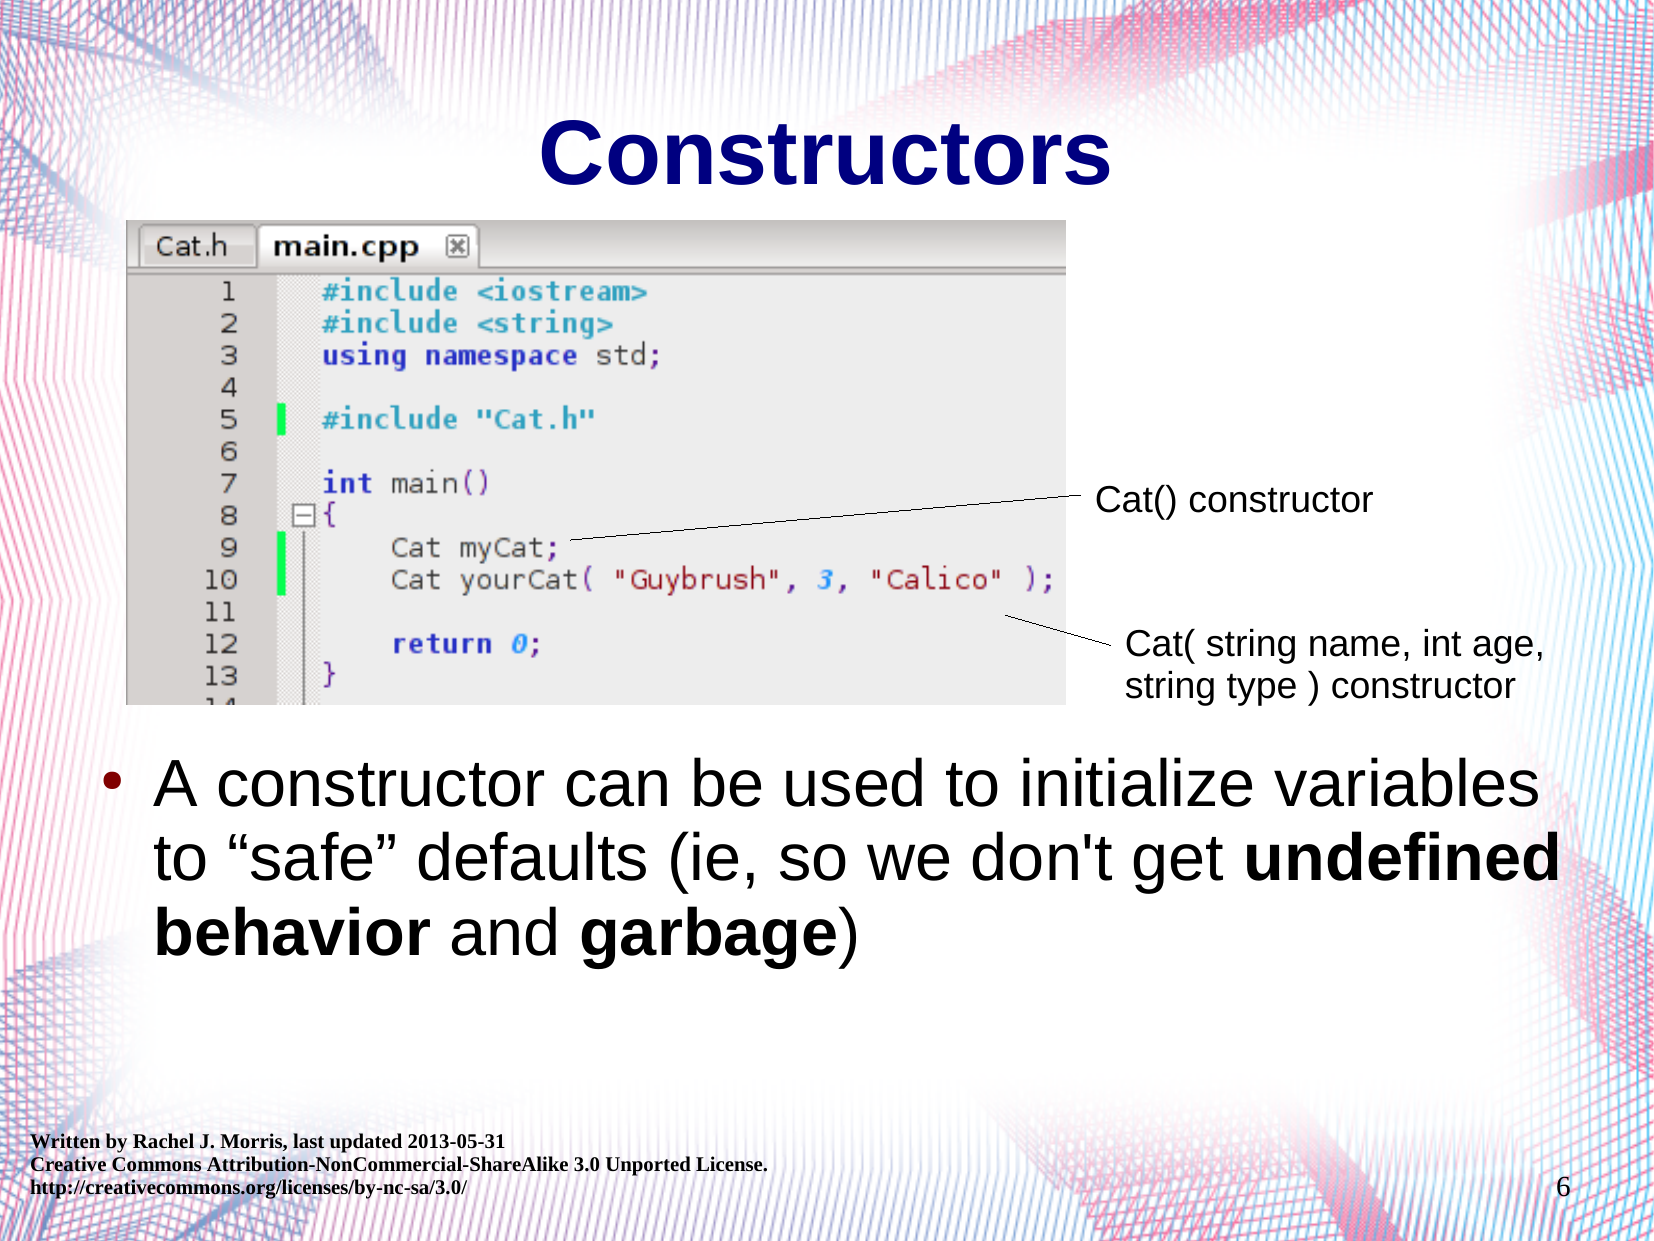

# Constructors
Cat() constructor
Cat( string name, int age, string type ) constructor
A constructor can be used to initialize variables to “safe” defaults (ie, so we don't get undefined behavior and garbage)
6